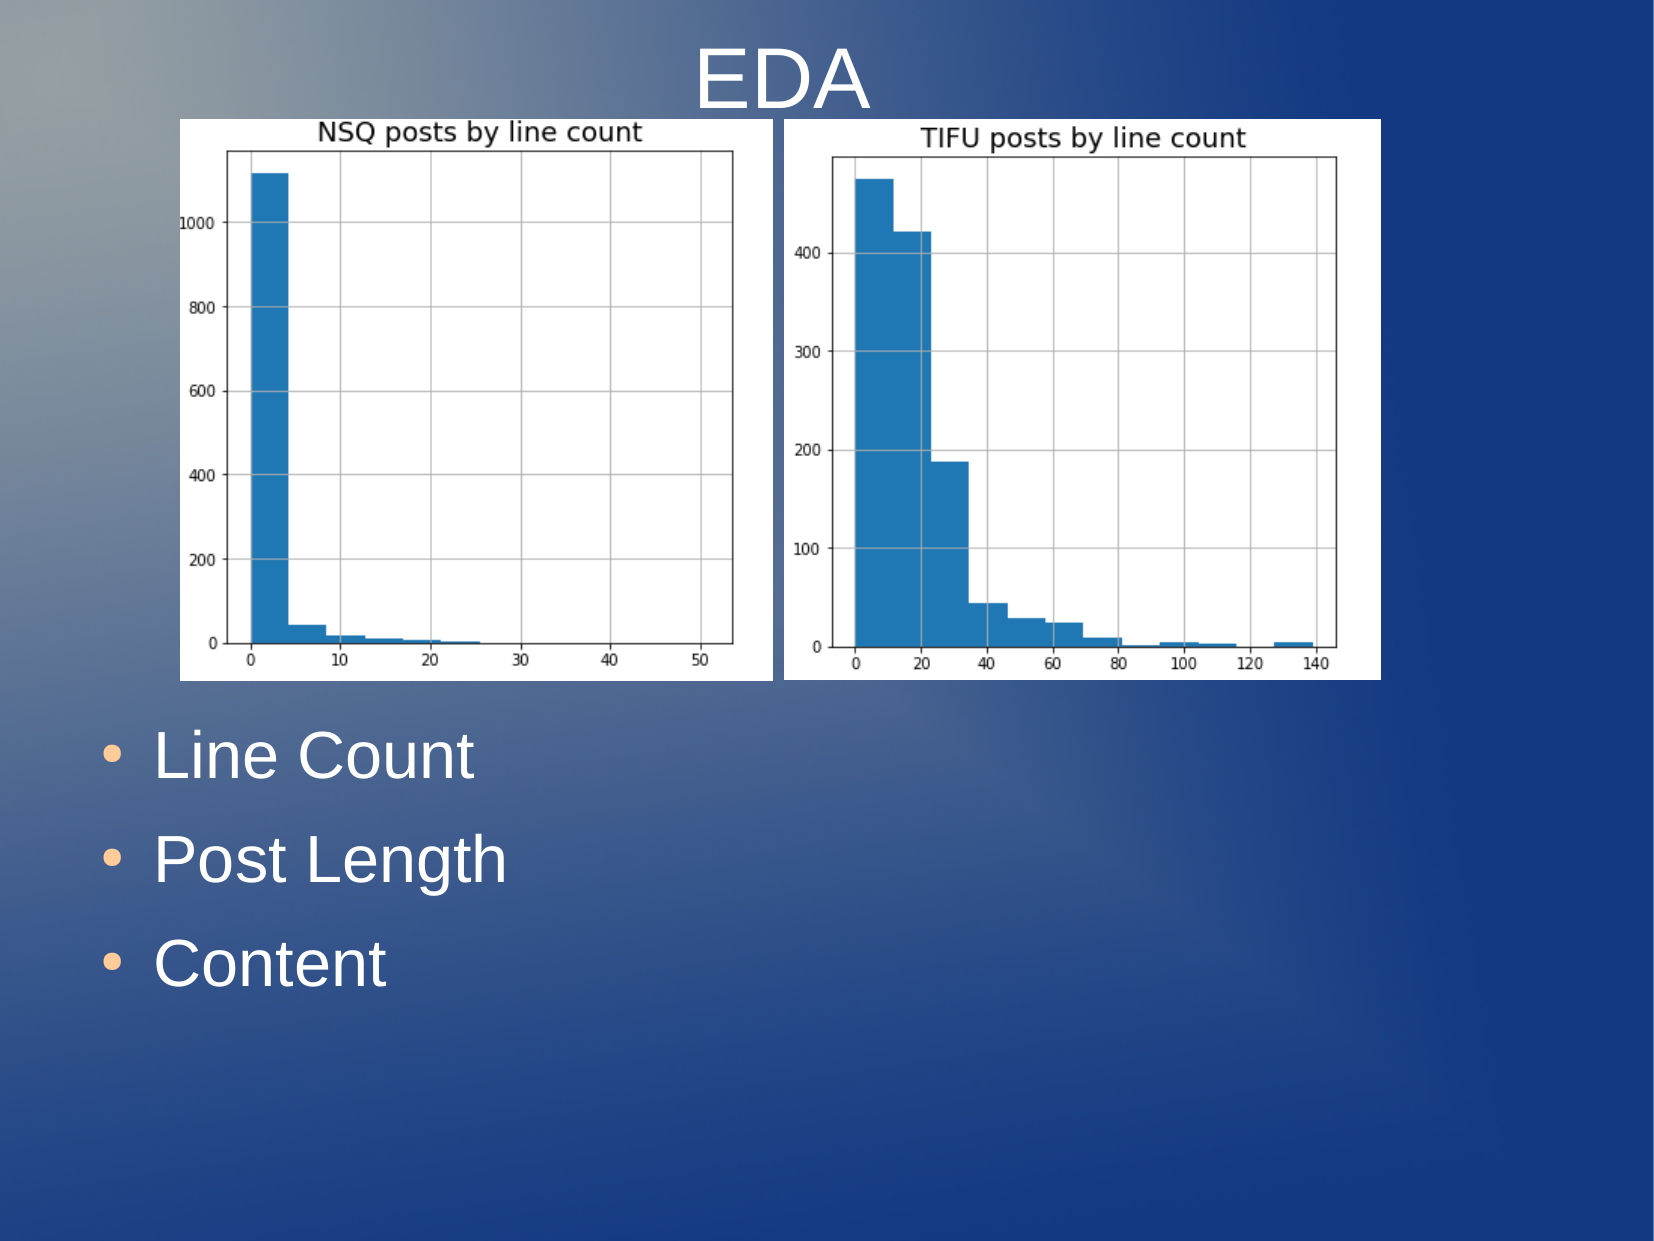

# EDA
Line Count
Post Length
Content